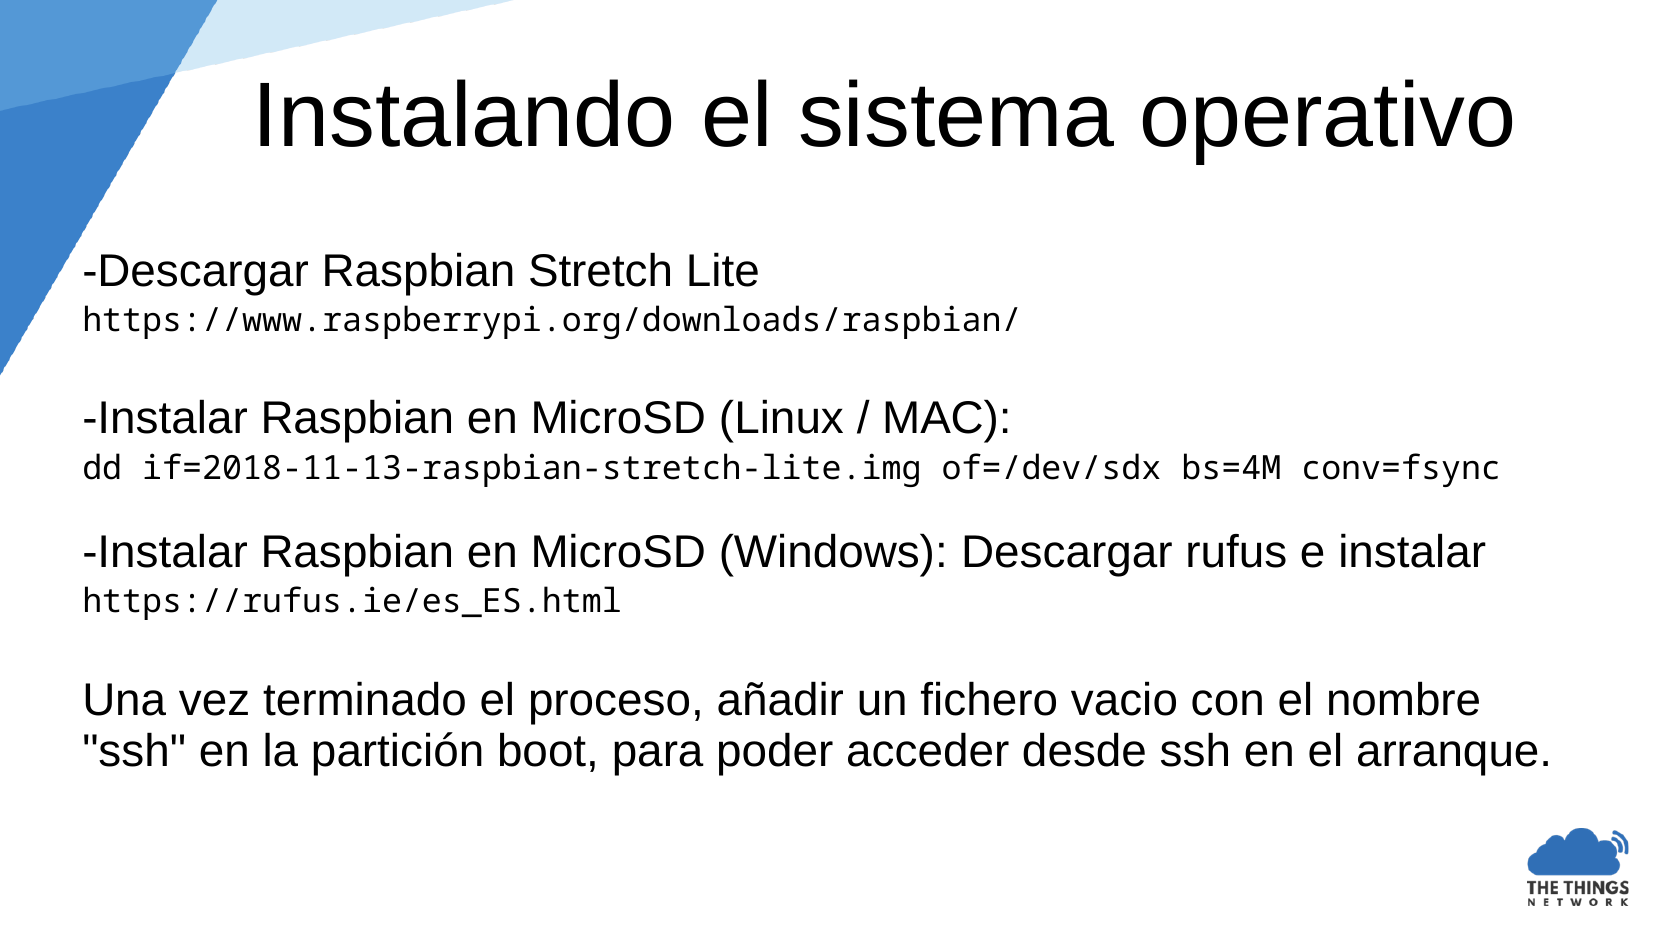

# Instalando el sistema operativo
-Descargar Raspbian Stretch Lite
https://www.raspberrypi.org/downloads/raspbian/
-Instalar Raspbian en MicroSD (Linux / MAC):
dd if=2018-11-13-raspbian-stretch-lite.img of=/dev/sdx bs=4M conv=fsync
-Instalar Raspbian en MicroSD (Windows): Descargar rufus e instalar
https://rufus.ie/es_ES.html
Una vez terminado el proceso, añadir un fichero vacio con el nombre "ssh" en la partición boot, para poder acceder desde ssh en el arranque.